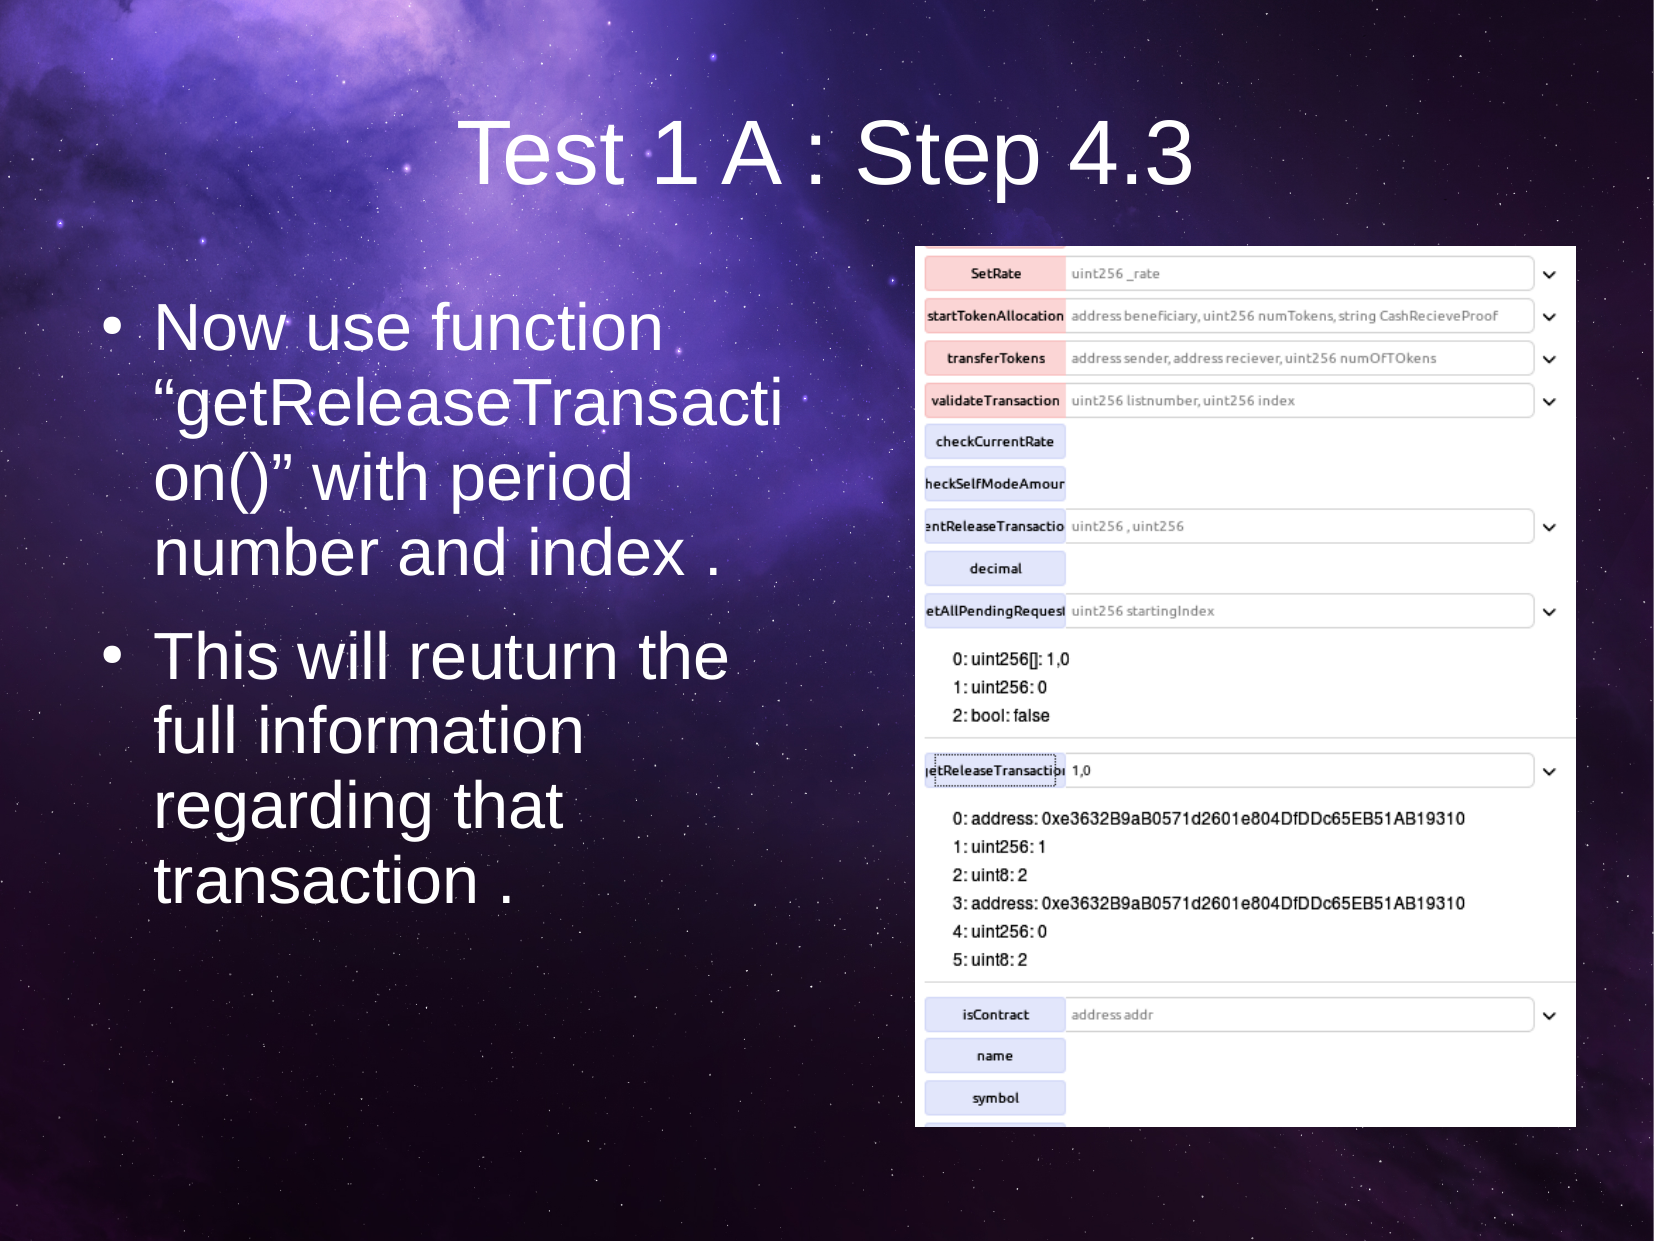

# Test 1 A : Step 4.3
Now use function “getReleaseTransaction()” with period number and index .
This will reuturn the full information regarding that transaction .